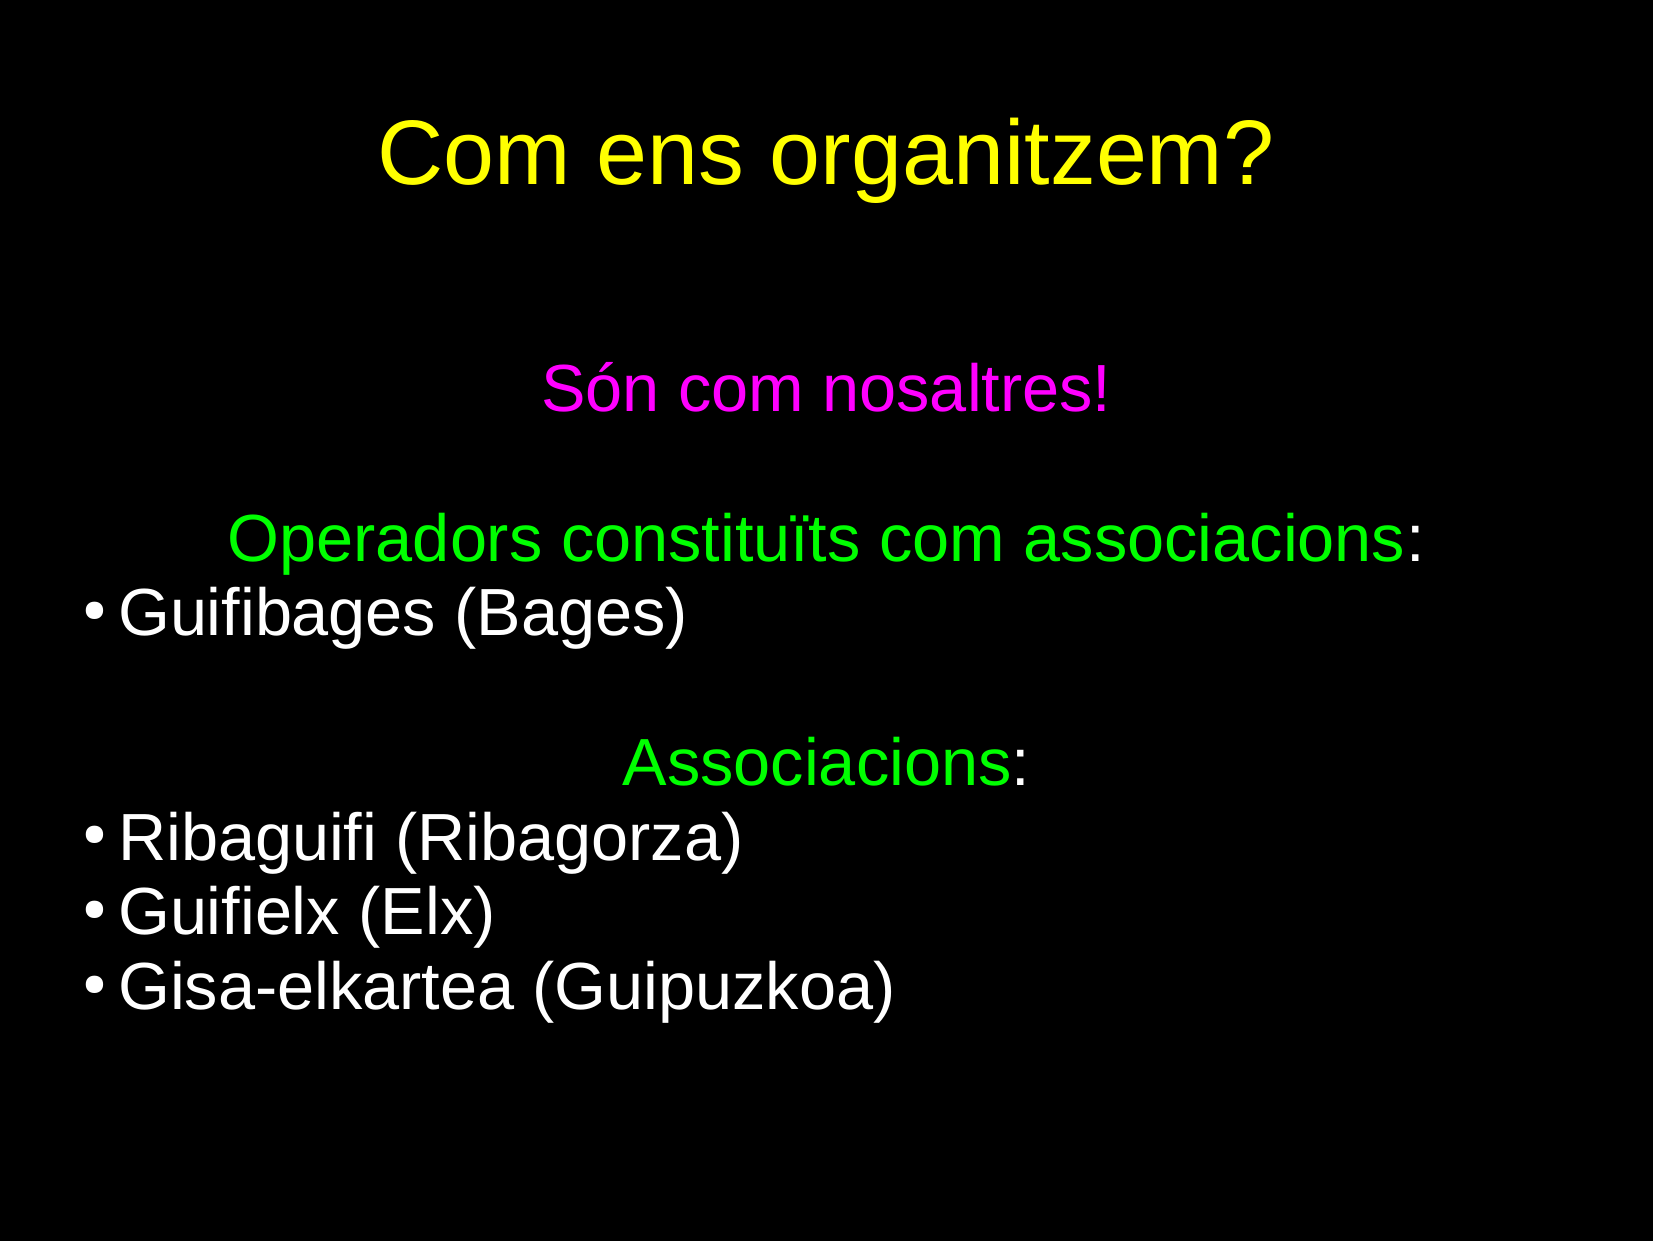

Com ens organitzem?
# Són com nosaltres!
Operadors constituïts com associacions:
Guifibages (Bages)
Associacions:
Ribaguifi (Ribagorza)
Guifielx (Elx)
Gisa-elkartea (Guipuzkoa)